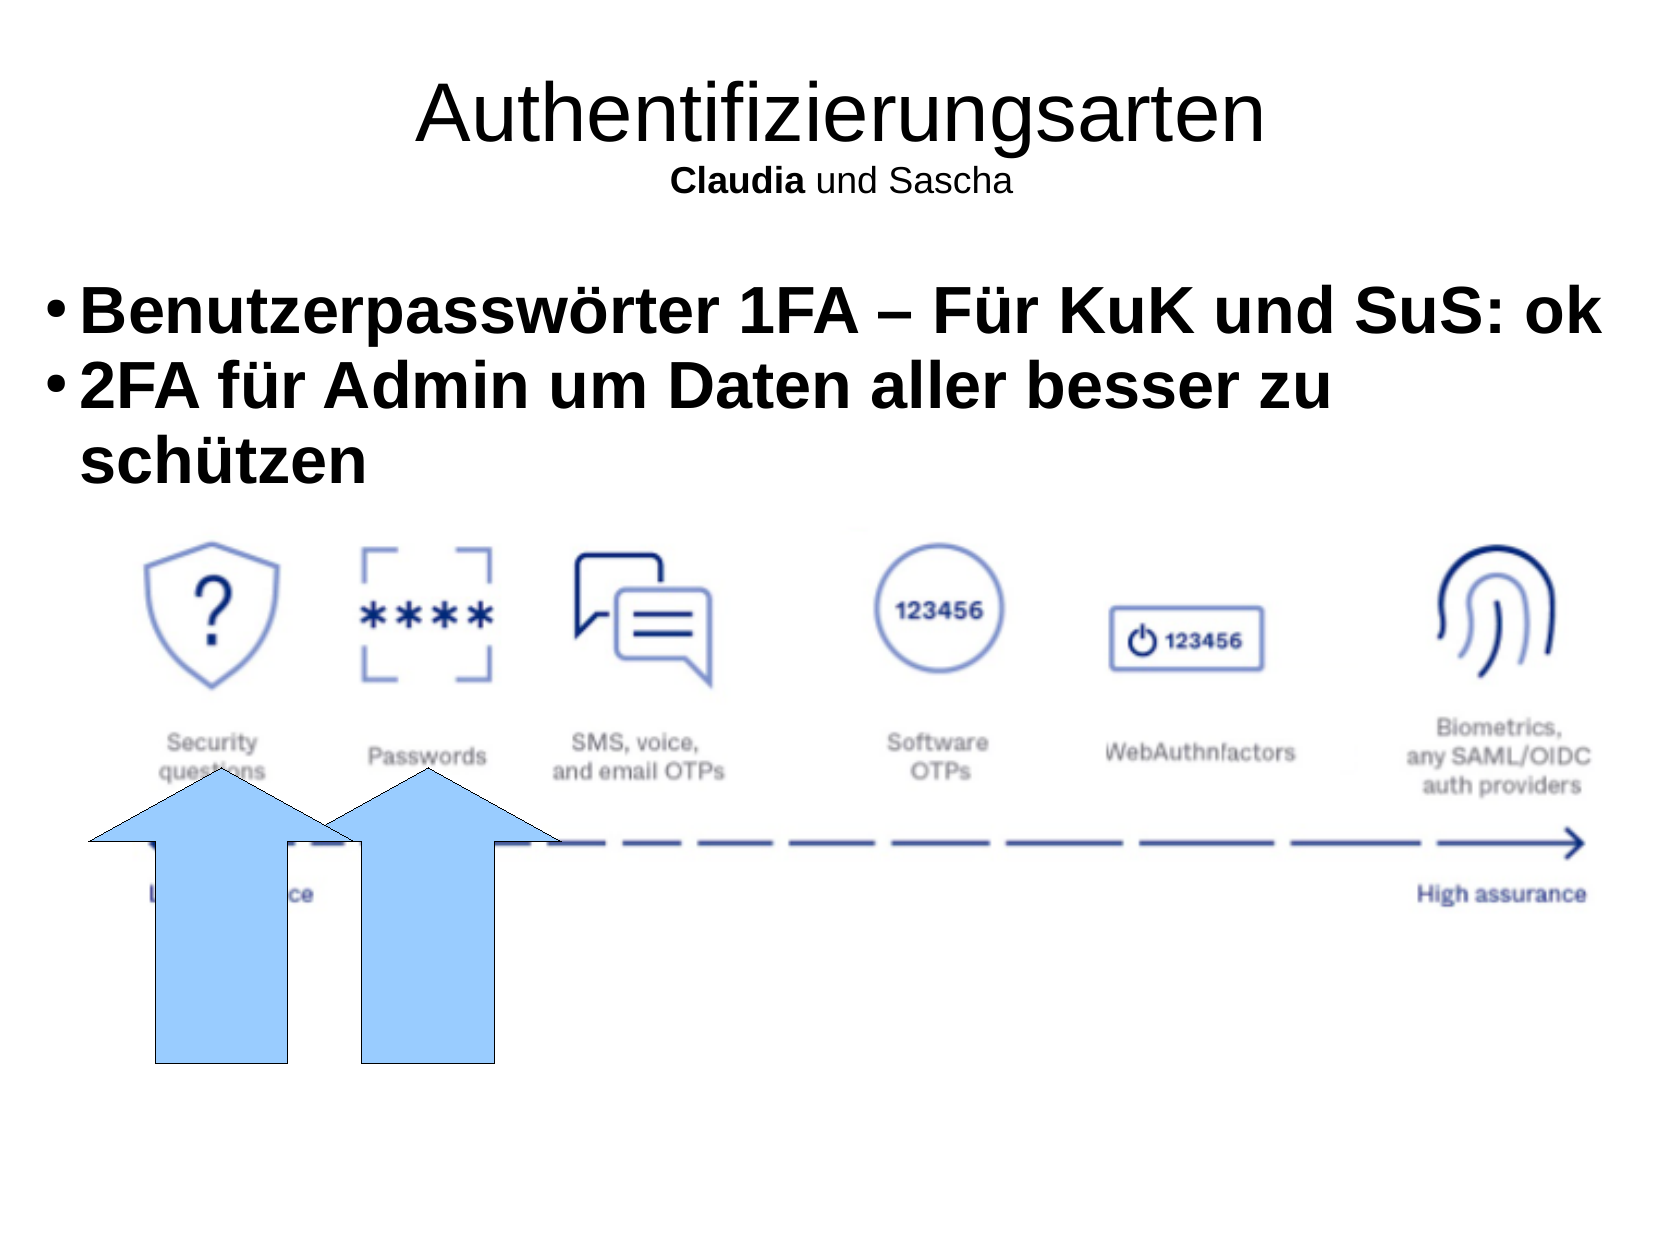

Authentifizierungsarten
Claudia und Sascha
Benutzerpasswörter 1FA – Für KuK und SuS: ok
2FA für Admin um Daten aller besser zu schützen